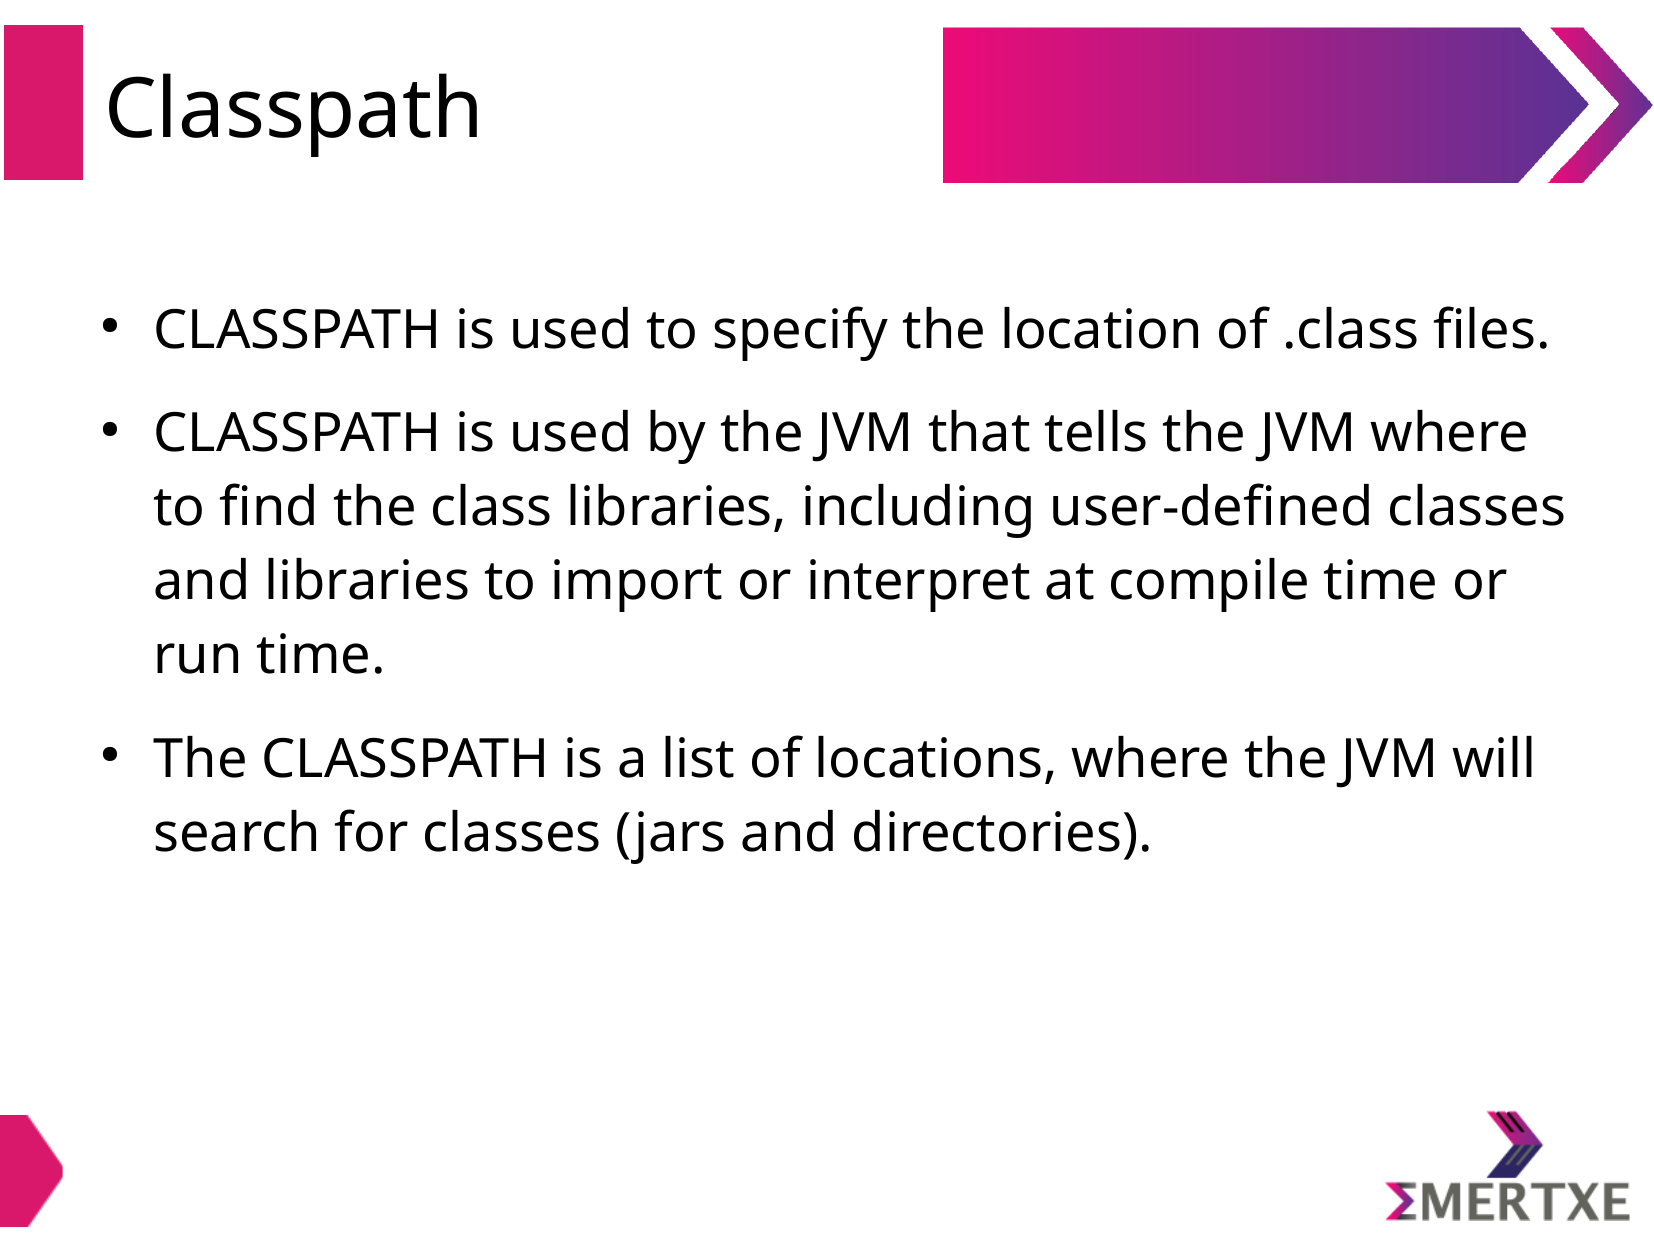

# Classpath
CLASSPATH is used to specify the location of .class files.
CLASSPATH is used by the JVM that tells the JVM where to find the class libraries, including user-defined classes and libraries to import or interpret at compile time or run time.
The CLASSPATH is a list of locations, where the JVM will search for classes (jars and directories).